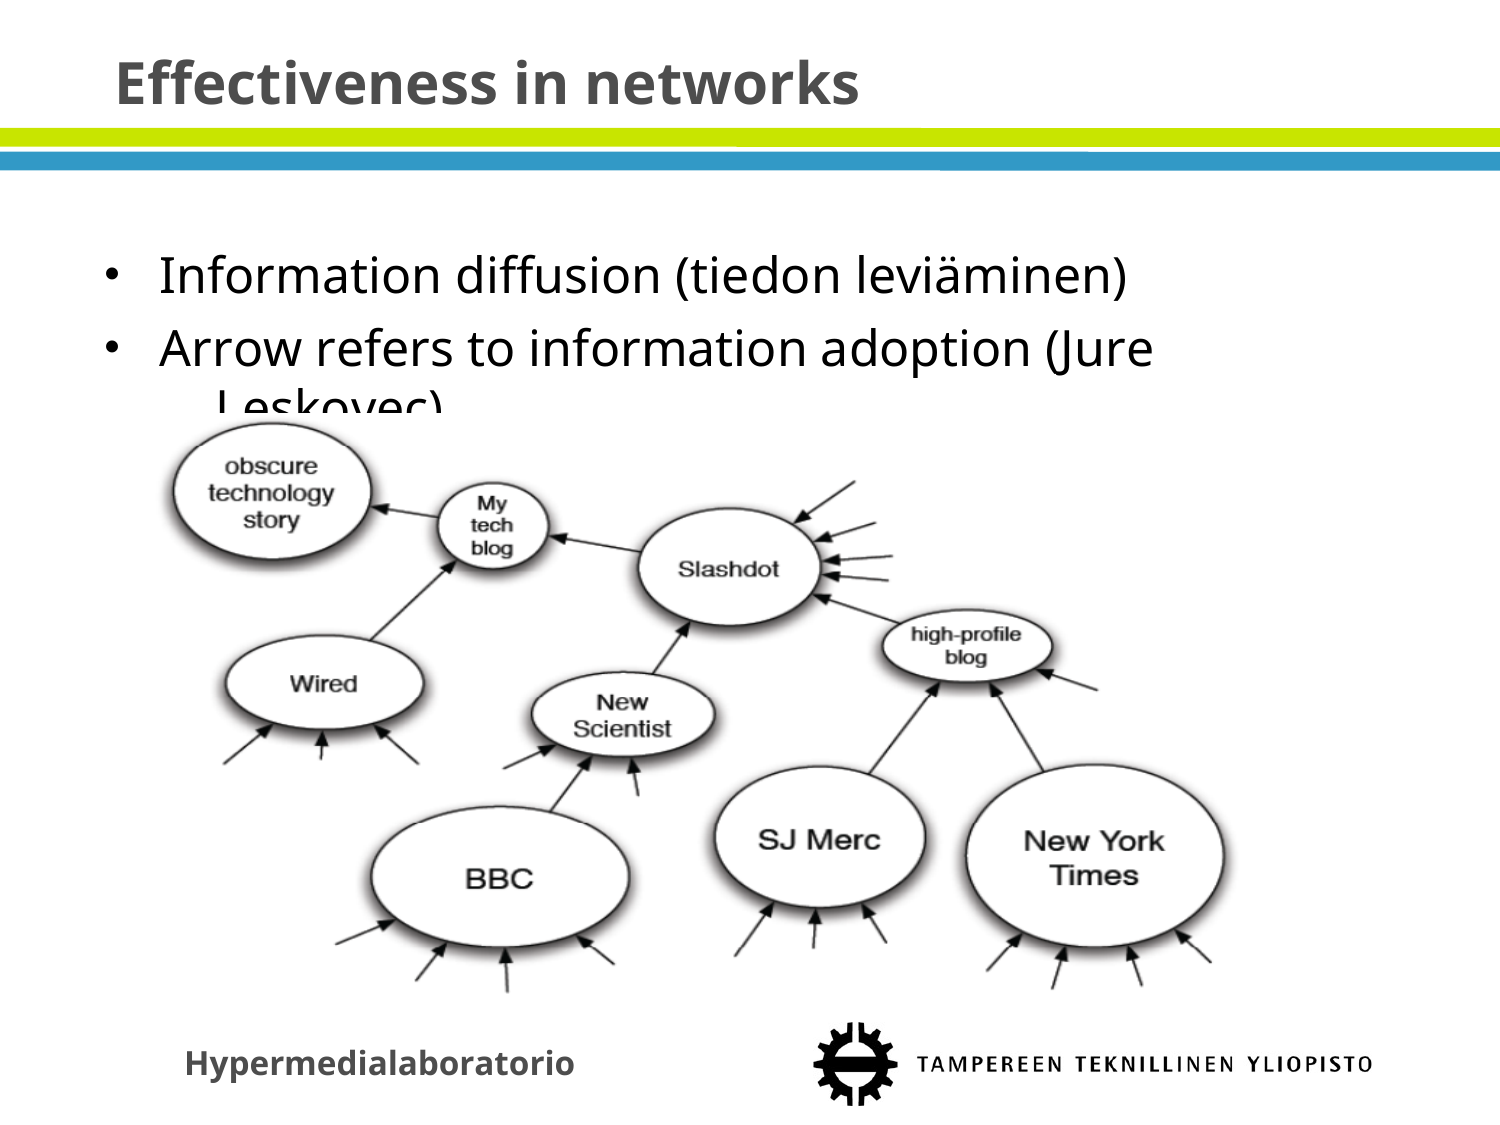

# Effectiveness in networks
Information diffusion (tiedon leviäminen)
Arrow refers to information adoption (Jure Leskovec)